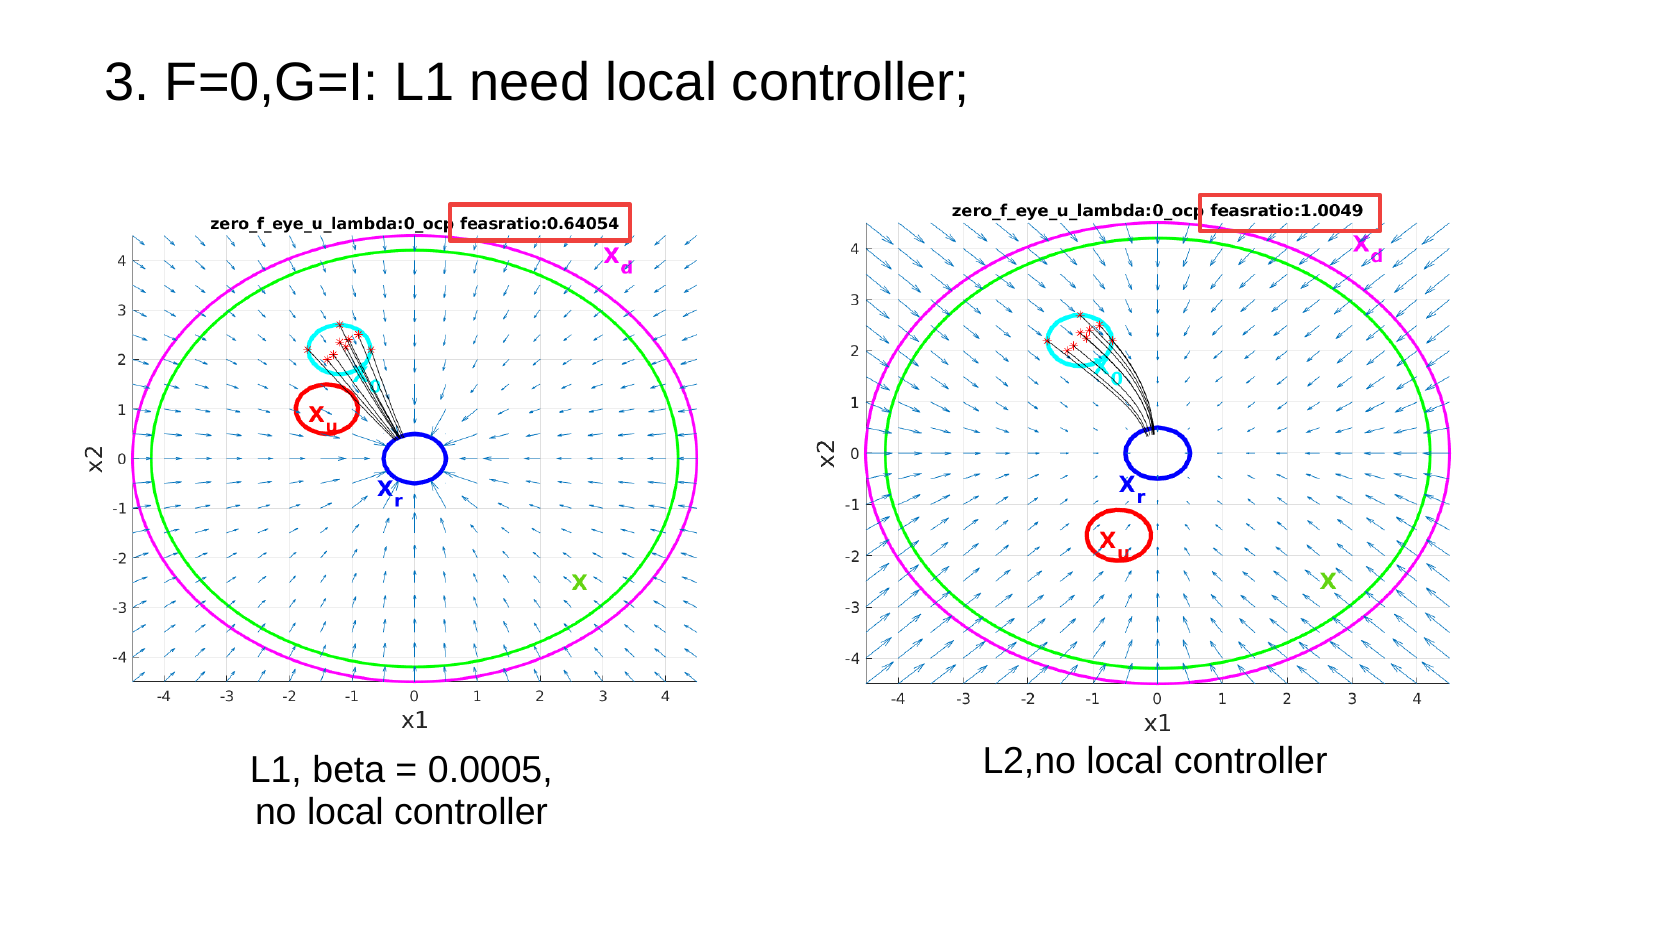

3. F=0,G=I: L1 need local controller;
L2,no local controller
L1, beta = 0.0005, no local controller